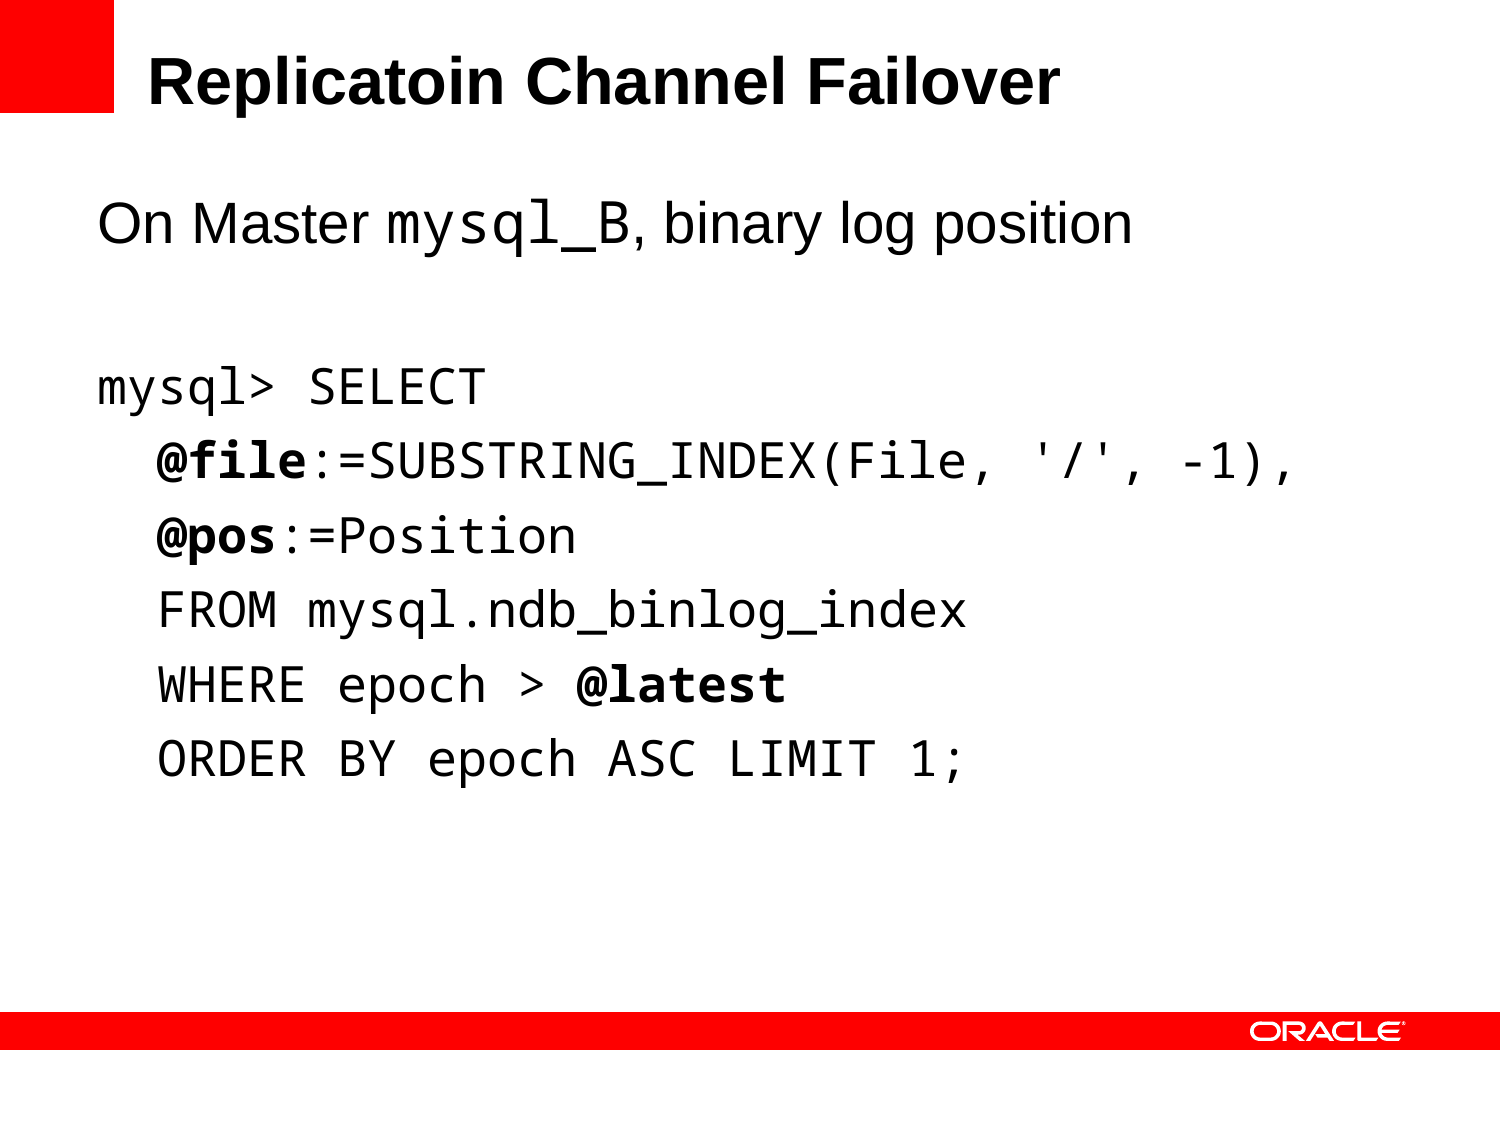

# Replicatoin Channel Failover
On Master mysql_B, binary log position
mysql> SELECT
 @file:=SUBSTRING_INDEX(File, '/', -1),
 @pos:=Position
 FROM mysql.ndb_binlog_index
 WHERE epoch > @latest
 ORDER BY epoch ASC LIMIT 1;